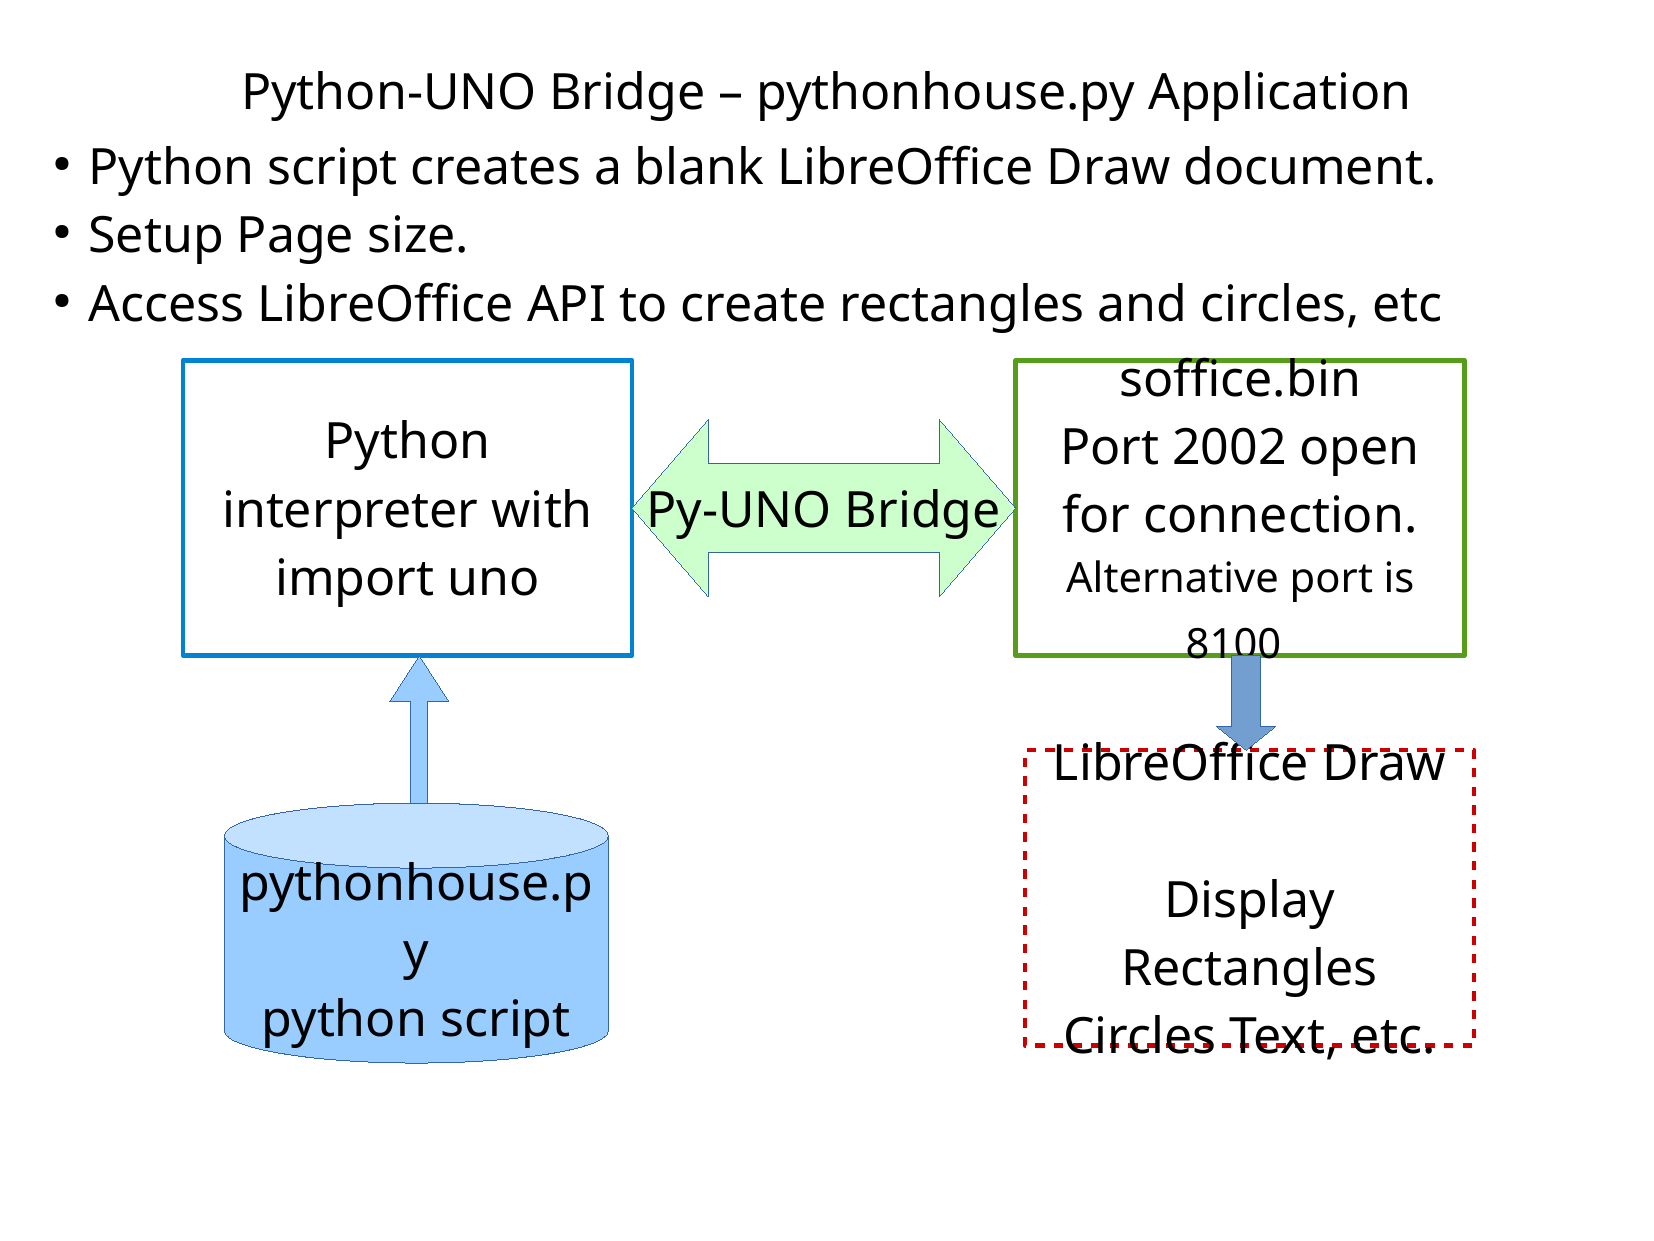

# Python-UNO Bridge – pythonhouse.py Application
Python script creates a blank LibreOffice Draw document.
Setup Page size.
Access LibreOffice API to create rectangles and circles, etc
Python interpreter with import uno
soffice.bin
Port 2002 open for connection. Alternative port is 8100
Py-UNO Bridge
LibreOffice Draw
Display Rectangles Circles Text, etc.
pythonhouse.py
python script